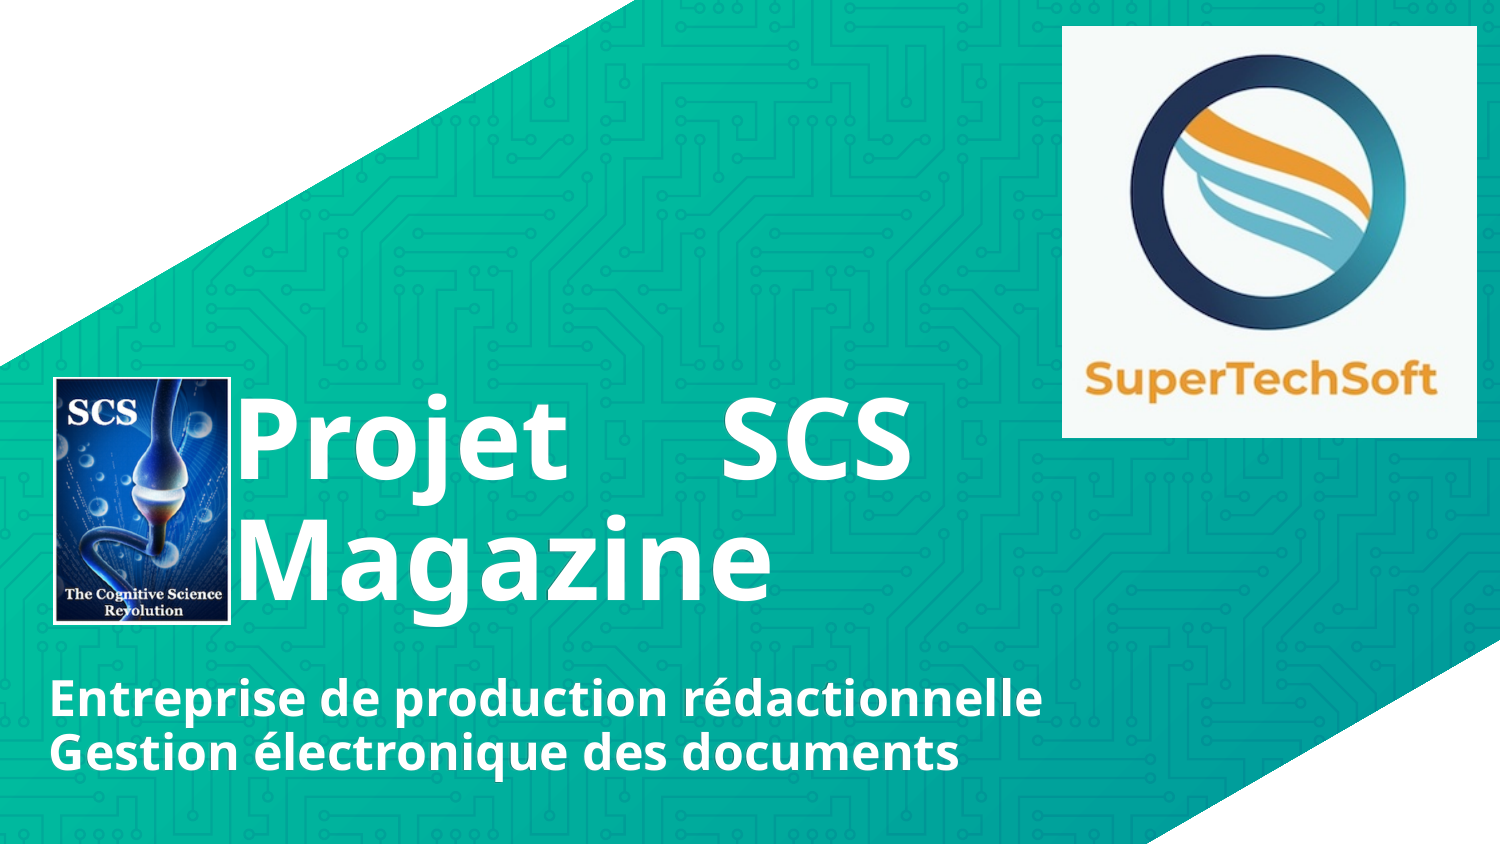

Projet SCS Magazine
# Entreprise de production rédactionnelle Gestion électronique des documents